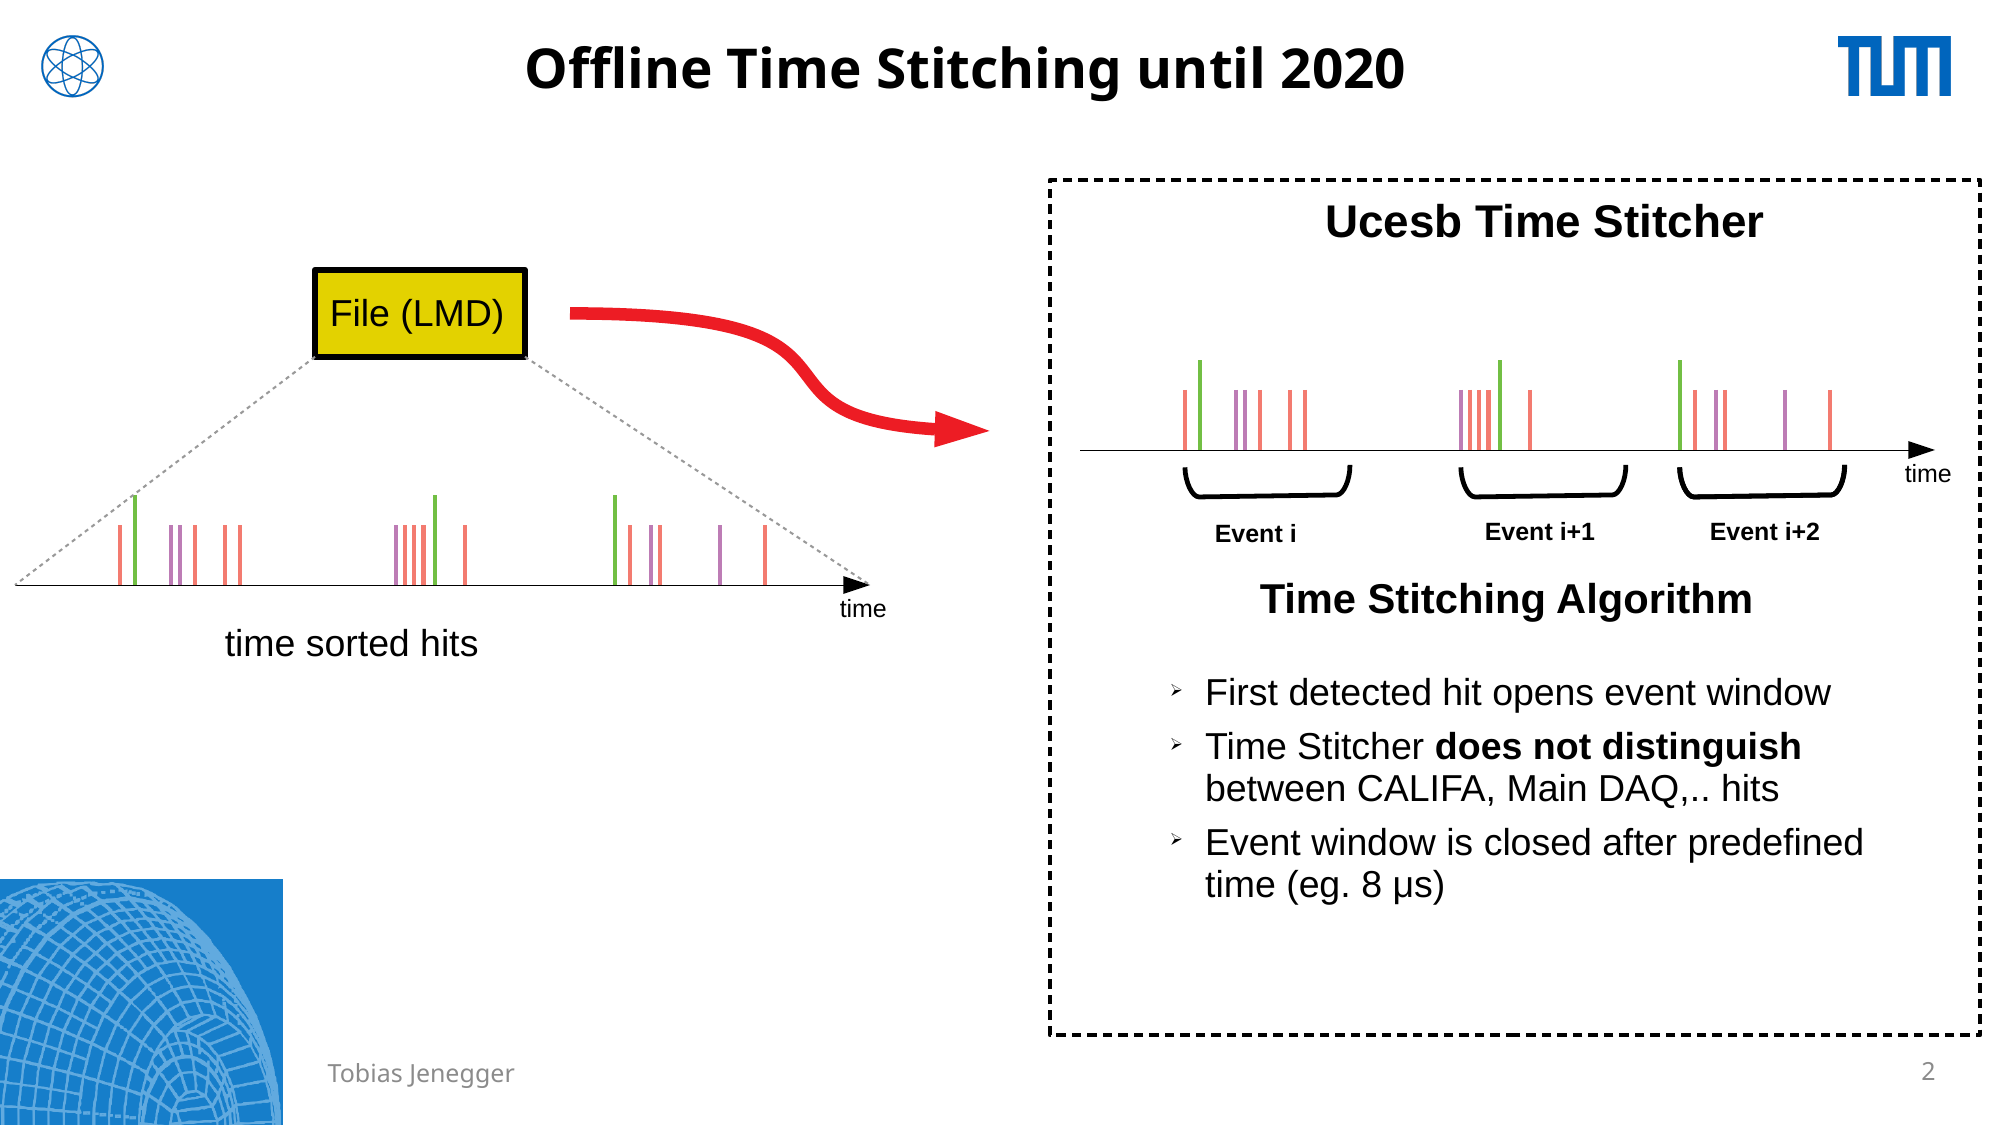

# Offline Time Stitching until 2020
Ucesb Time Stitcher
File (LMD)
time
Event i
time
Event i+1
Event i+2
Time Stitching Algorithm
time sorted hits
First detected hit opens event window
Time Stitcher does not distinguish between CALIFA, Main DAQ,.. hits
Event window is closed after predefined time (eg. 8 μs)
Tobias Jenegger